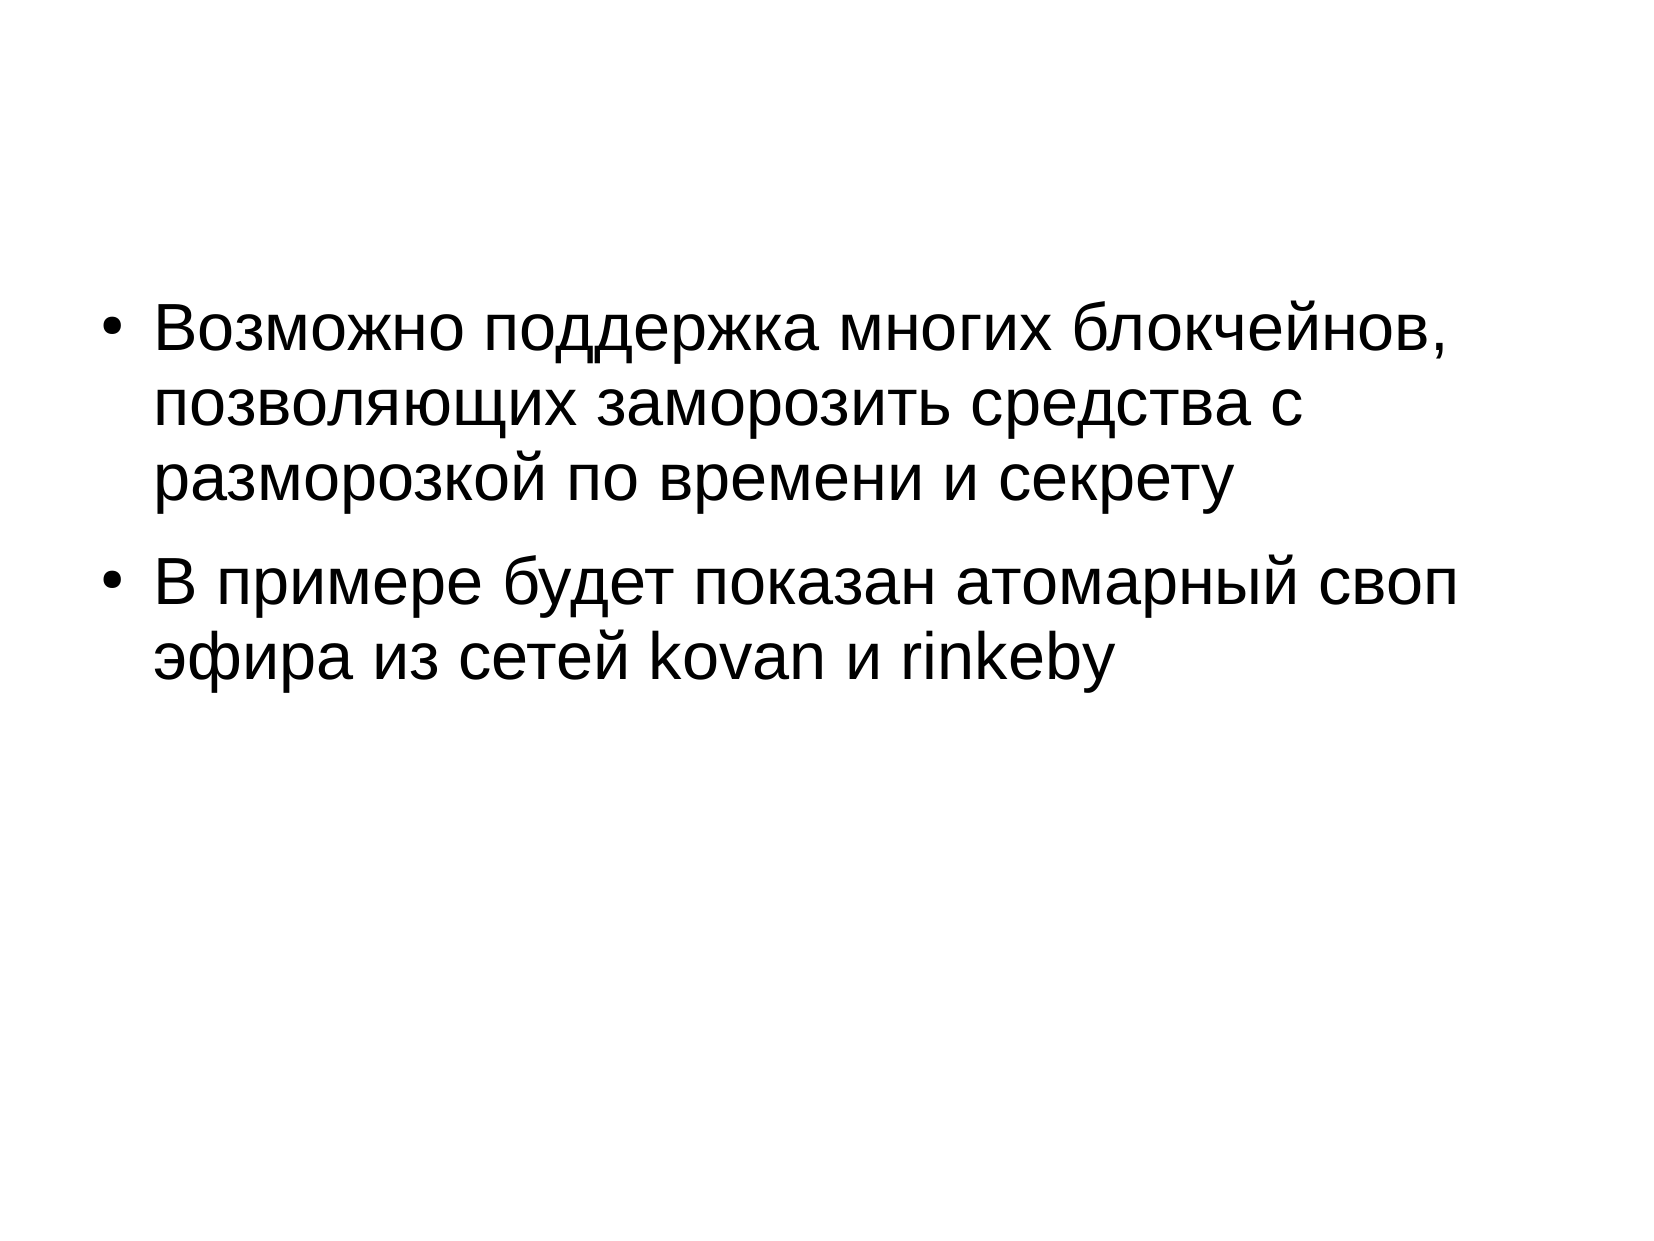

# Возможно поддержка многих блокчейнов, позволяющих заморозить средства с разморозкой по времени и секрету
В примере будет показан атомарный своп эфира из сетей kovan и rinkeby